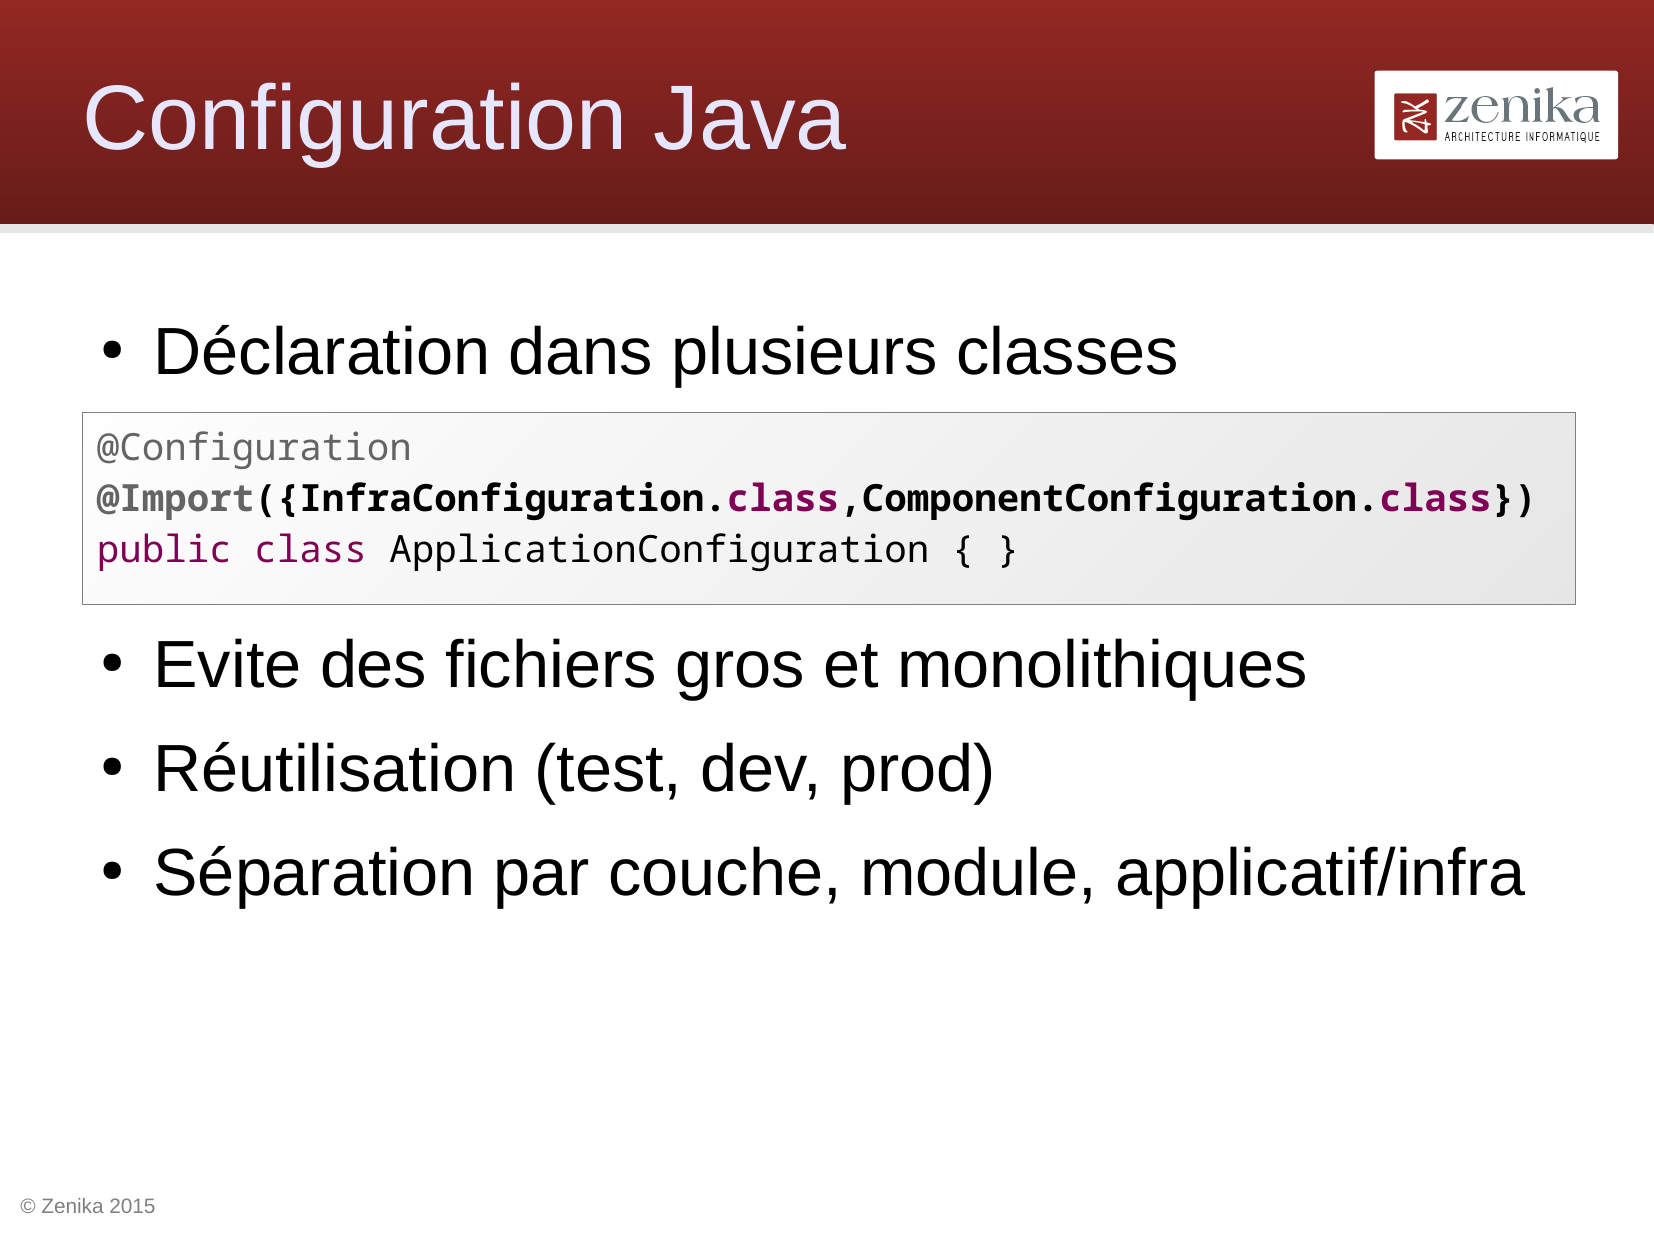

# Configuration Java
Déclaration dans plusieurs classes
Evite des fichiers gros et monolithiques
Réutilisation (test, dev, prod)
Séparation par couche, module, applicatif/infra
@Configuration
@Import({InfraConfiguration.class,ComponentConfiguration.class})
public class ApplicationConfiguration { }